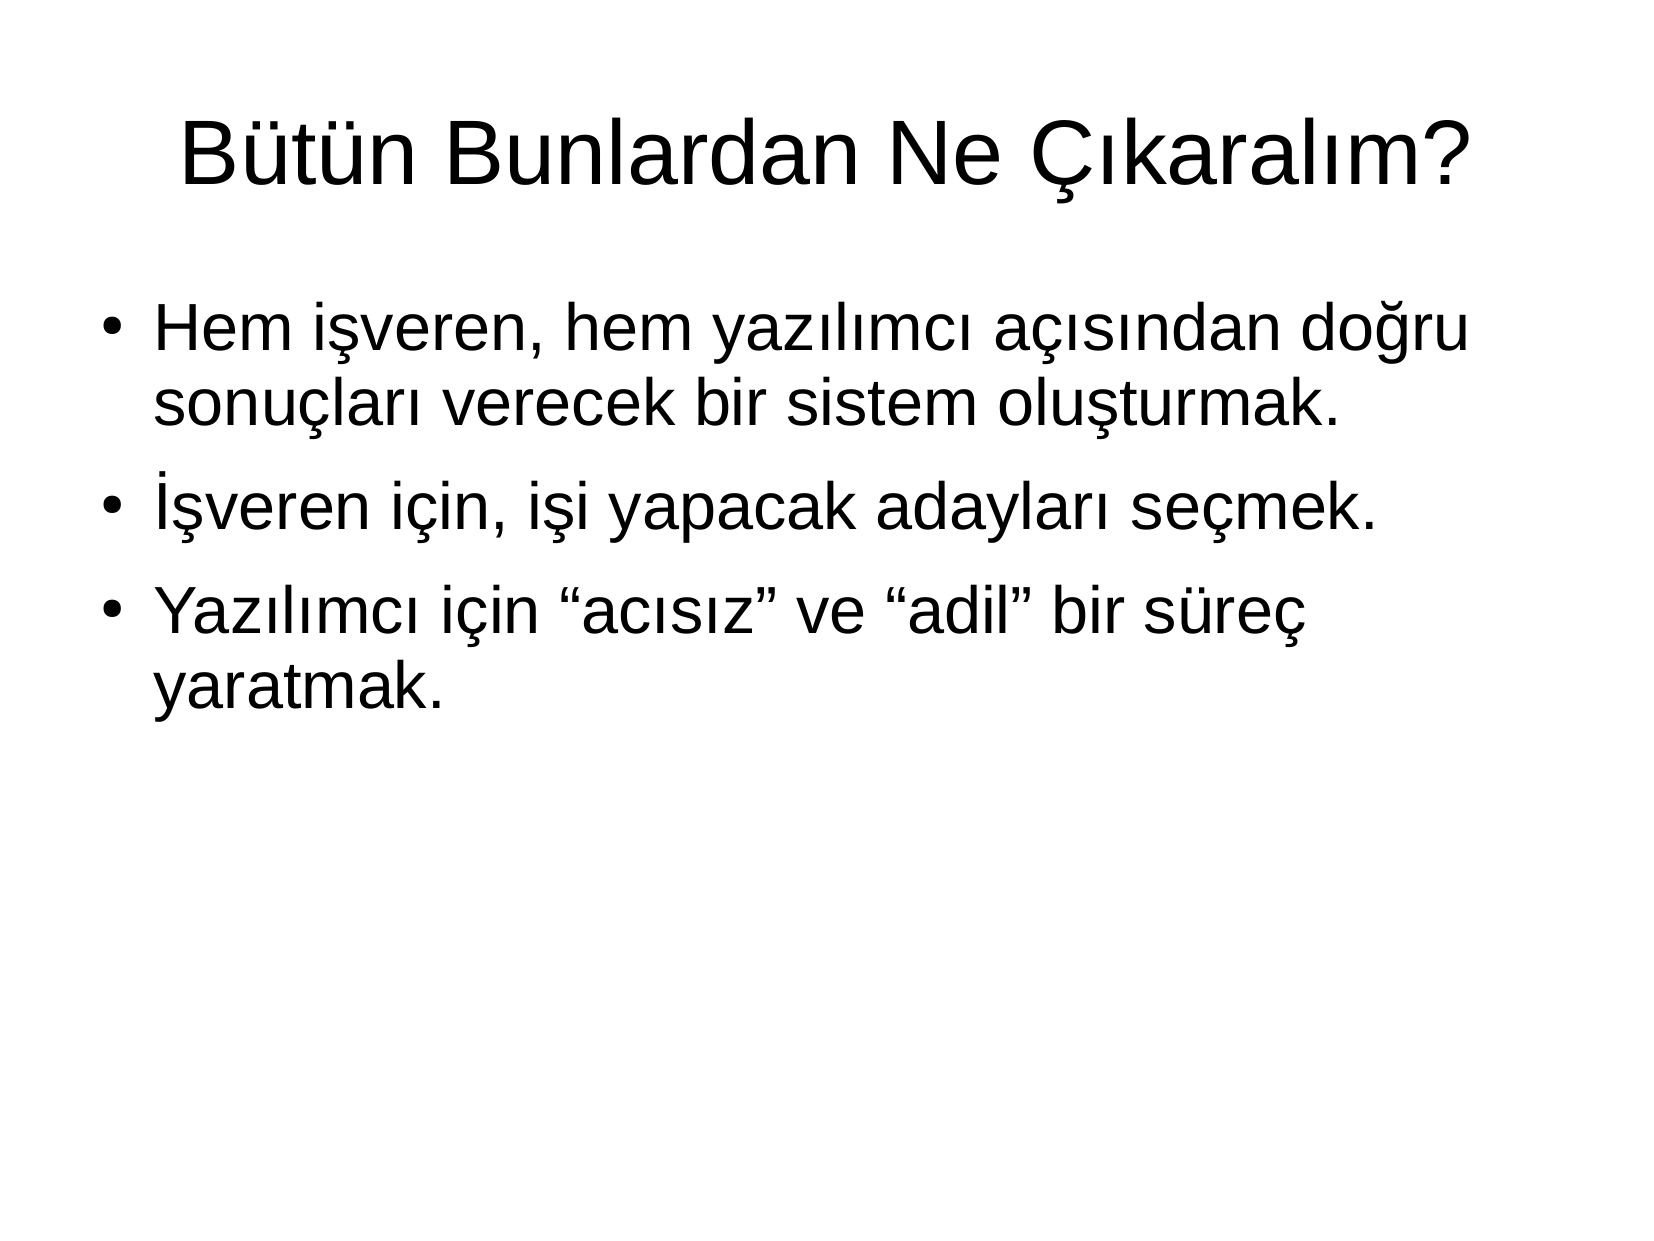

# Bütün Bunlardan Ne Çıkaralım?
Hem işveren, hem yazılımcı açısından doğru sonuçları verecek bir sistem oluşturmak.
İşveren için, işi yapacak adayları seçmek.
Yazılımcı için “acısız” ve “adil” bir süreç yaratmak.